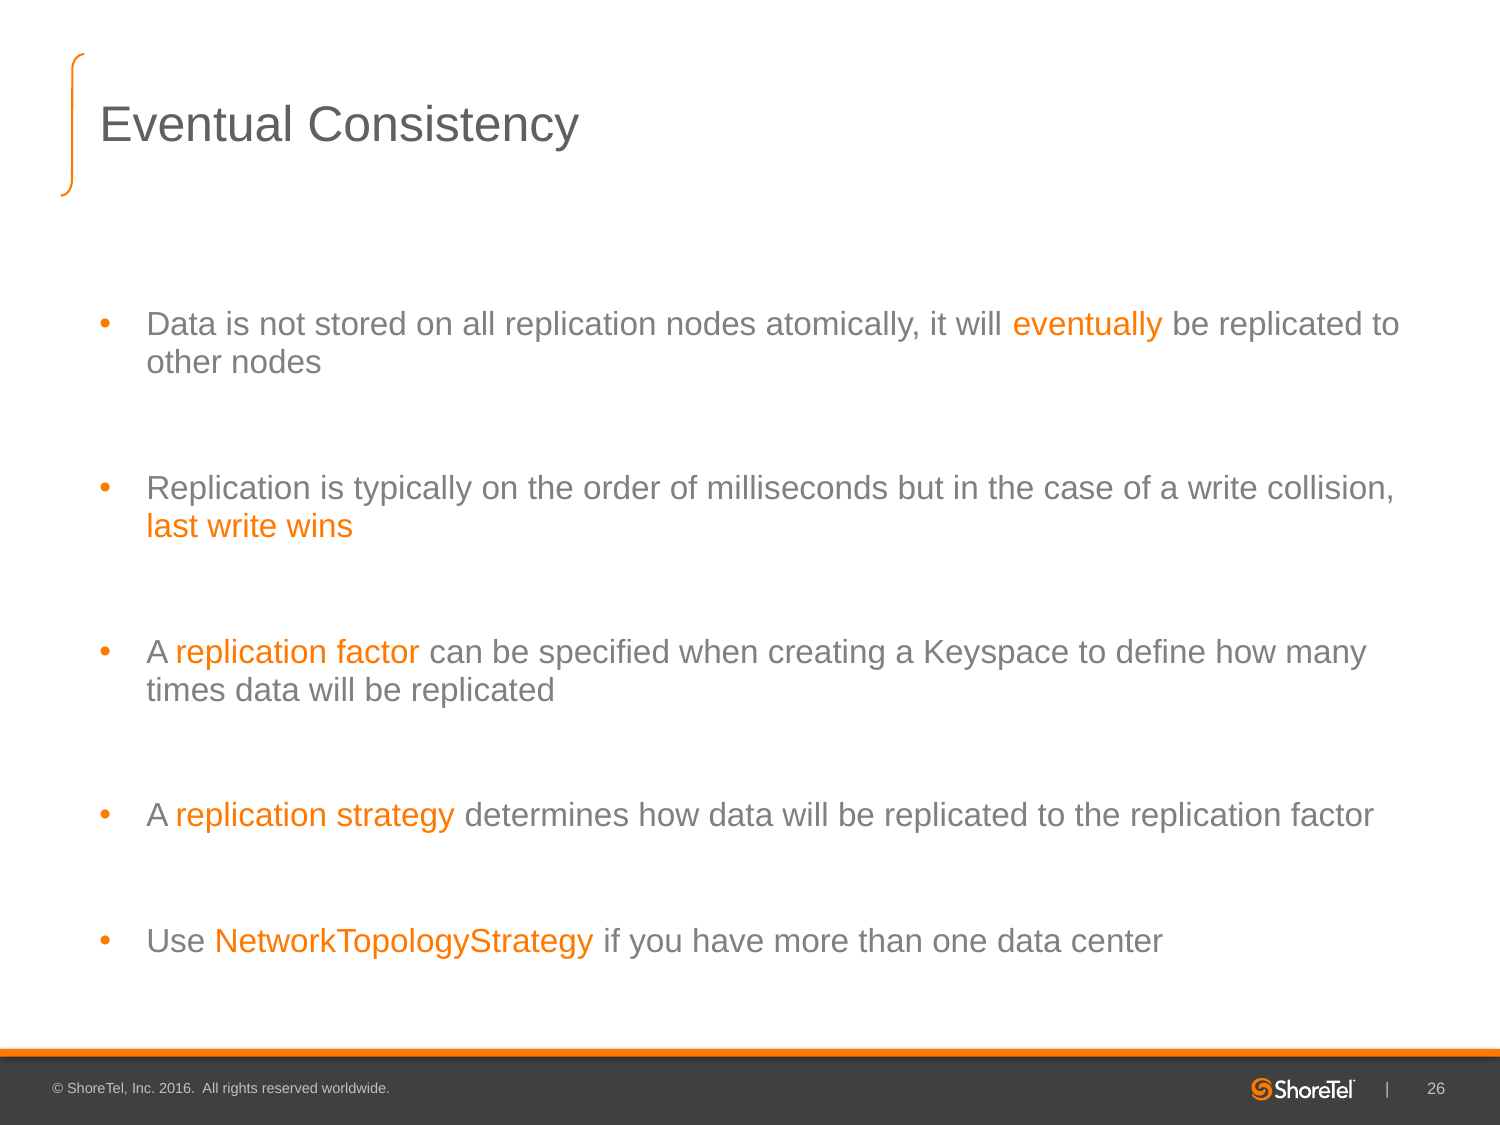

Eventual Consistency
# Data is not stored on all replication nodes atomically, it will eventually be replicated to other nodes
Replication is typically on the order of milliseconds but in the case of a write collision, last write wins
A replication factor can be specified when creating a Keyspace to define how many times data will be replicated
A replication strategy determines how data will be replicated to the replication factor
Use NetworkTopologyStrategy if you have more than one data center